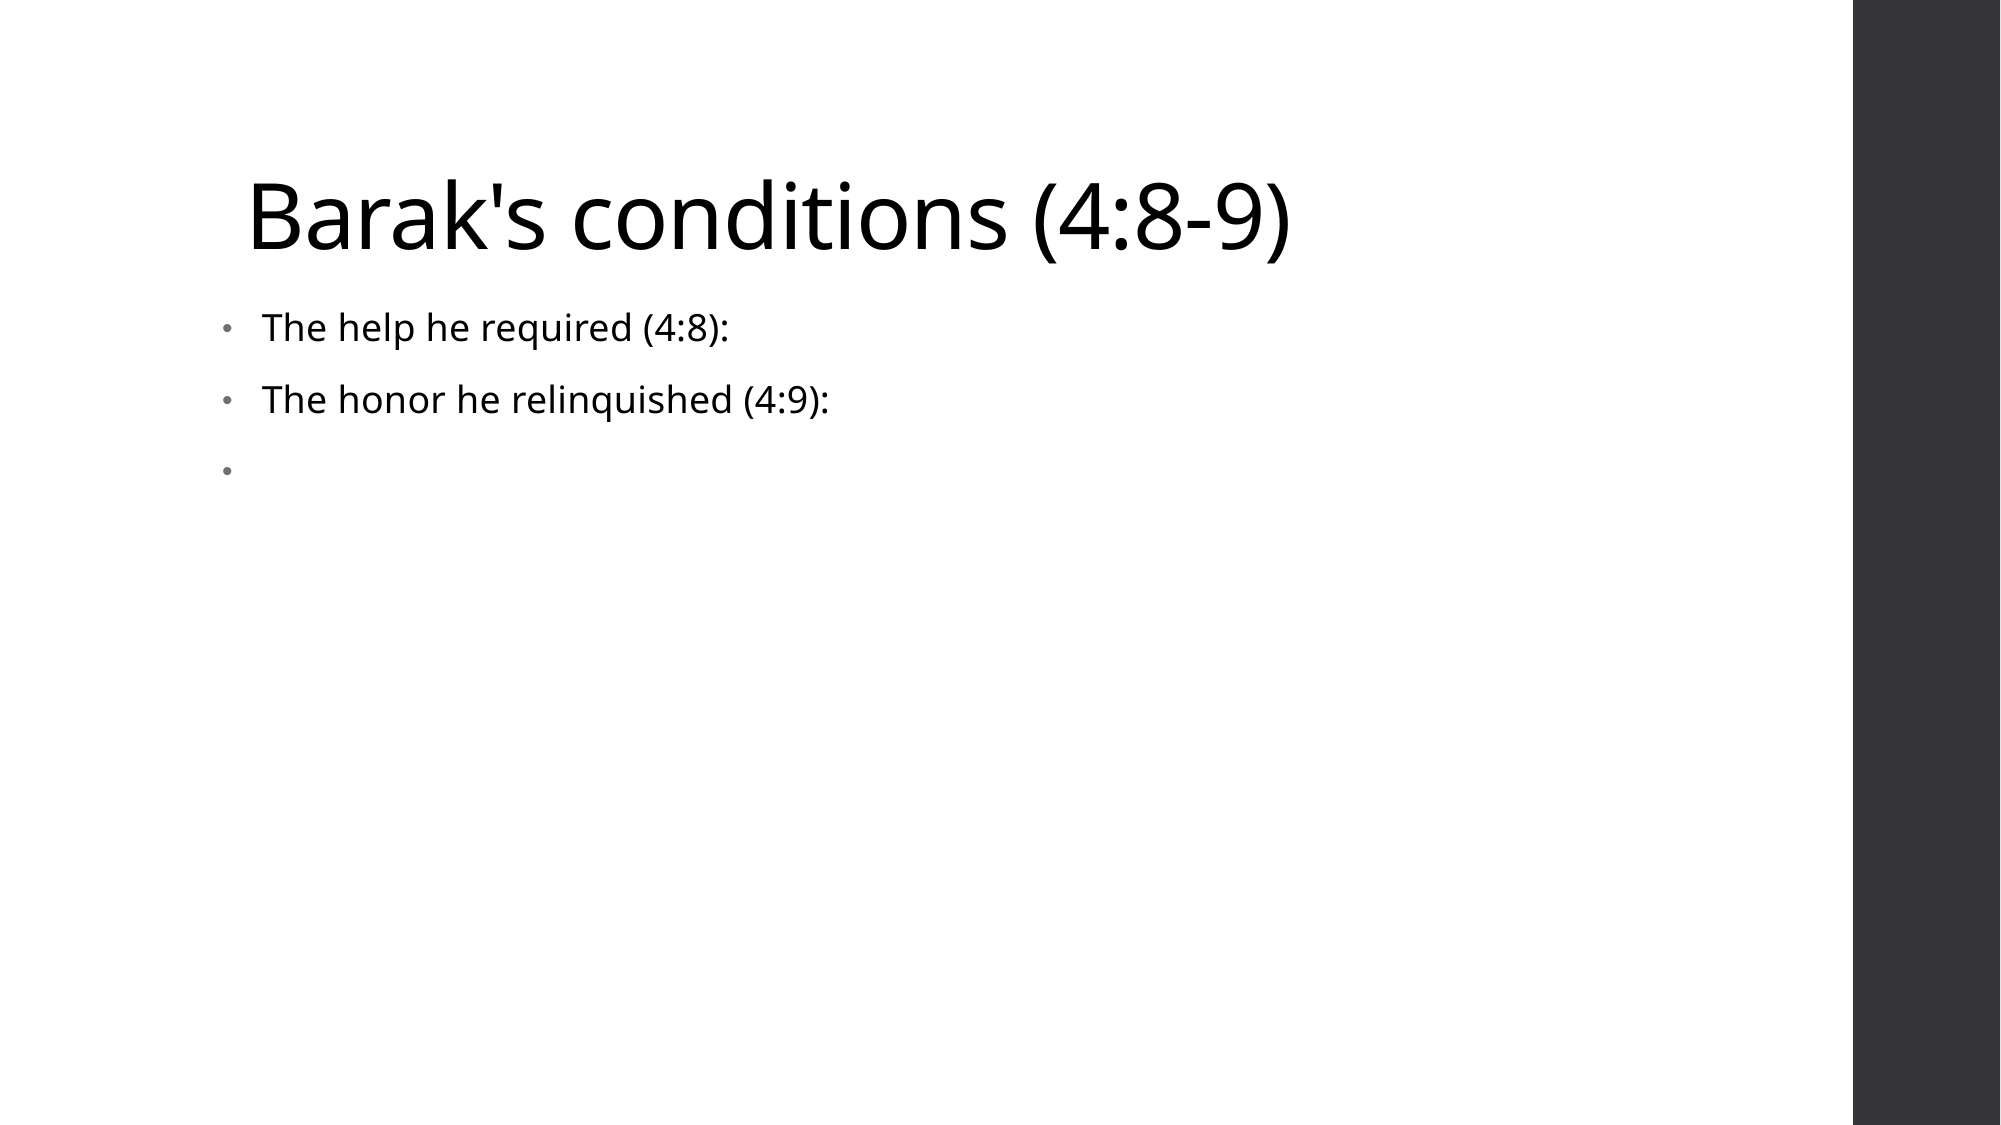

# Barak's conditions (4:8-9)
 The help he required (4:8):
 The honor he relinquished (4:9):